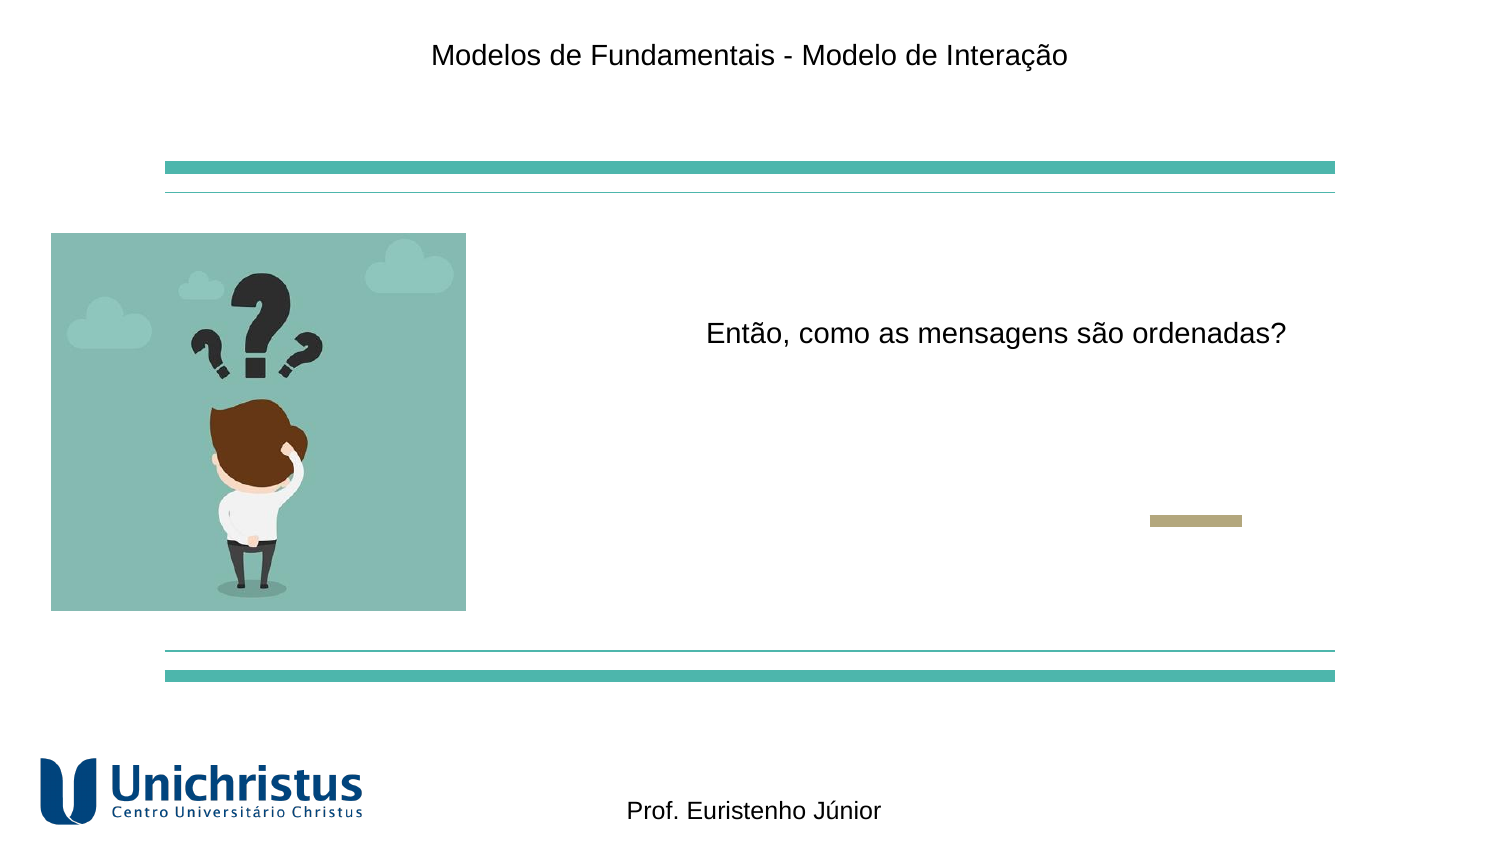

# Modelos de Fundamentais - Modelo de Interação
Então, como as mensagens são ordenadas?